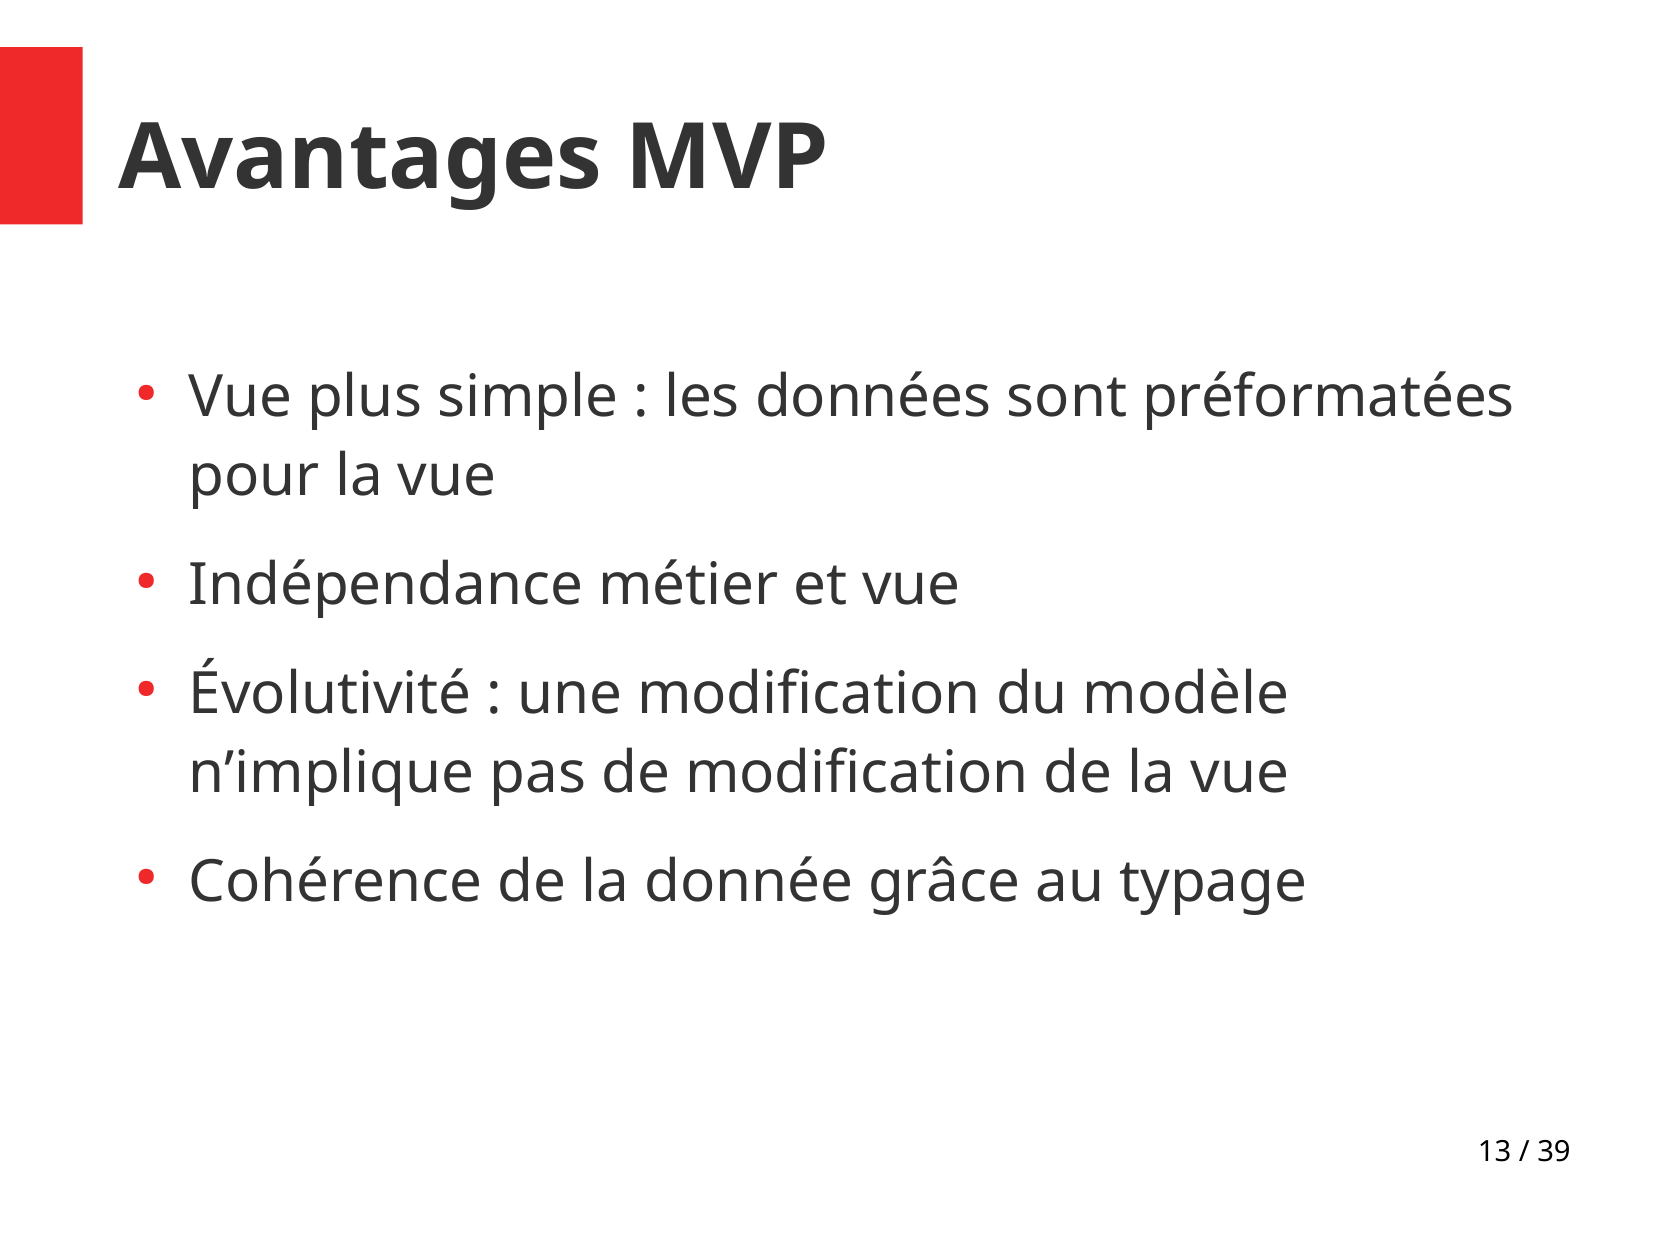

# Avantages MVP
Vue plus simple : les données sont préformatées pour la vue
Indépendance métier et vue
Évolutivité : une modification du modèle n’implique pas de modification de la vue
Cohérence de la donnée grâce au typage
13